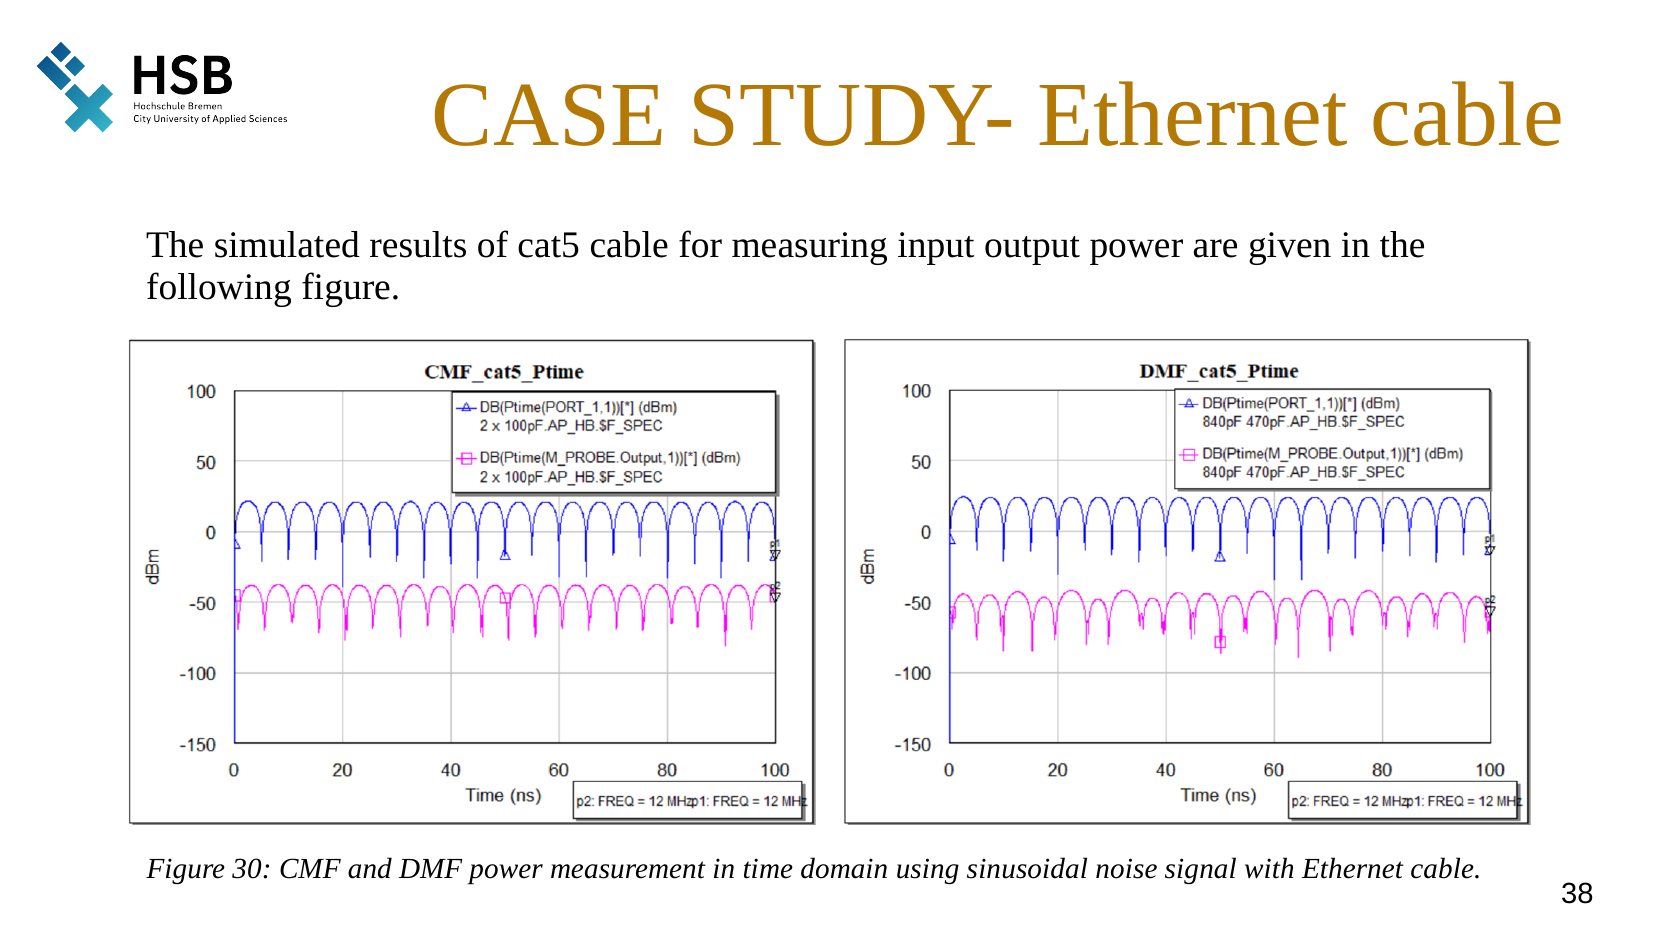

# CASE STUDY- Ethernet cable
The simulated results of cat5 cable for measuring input output power are given in the following figure.
Figure 30: CMF and DMF power measurement in time domain using sinusoidal noise signal with Ethernet cable.